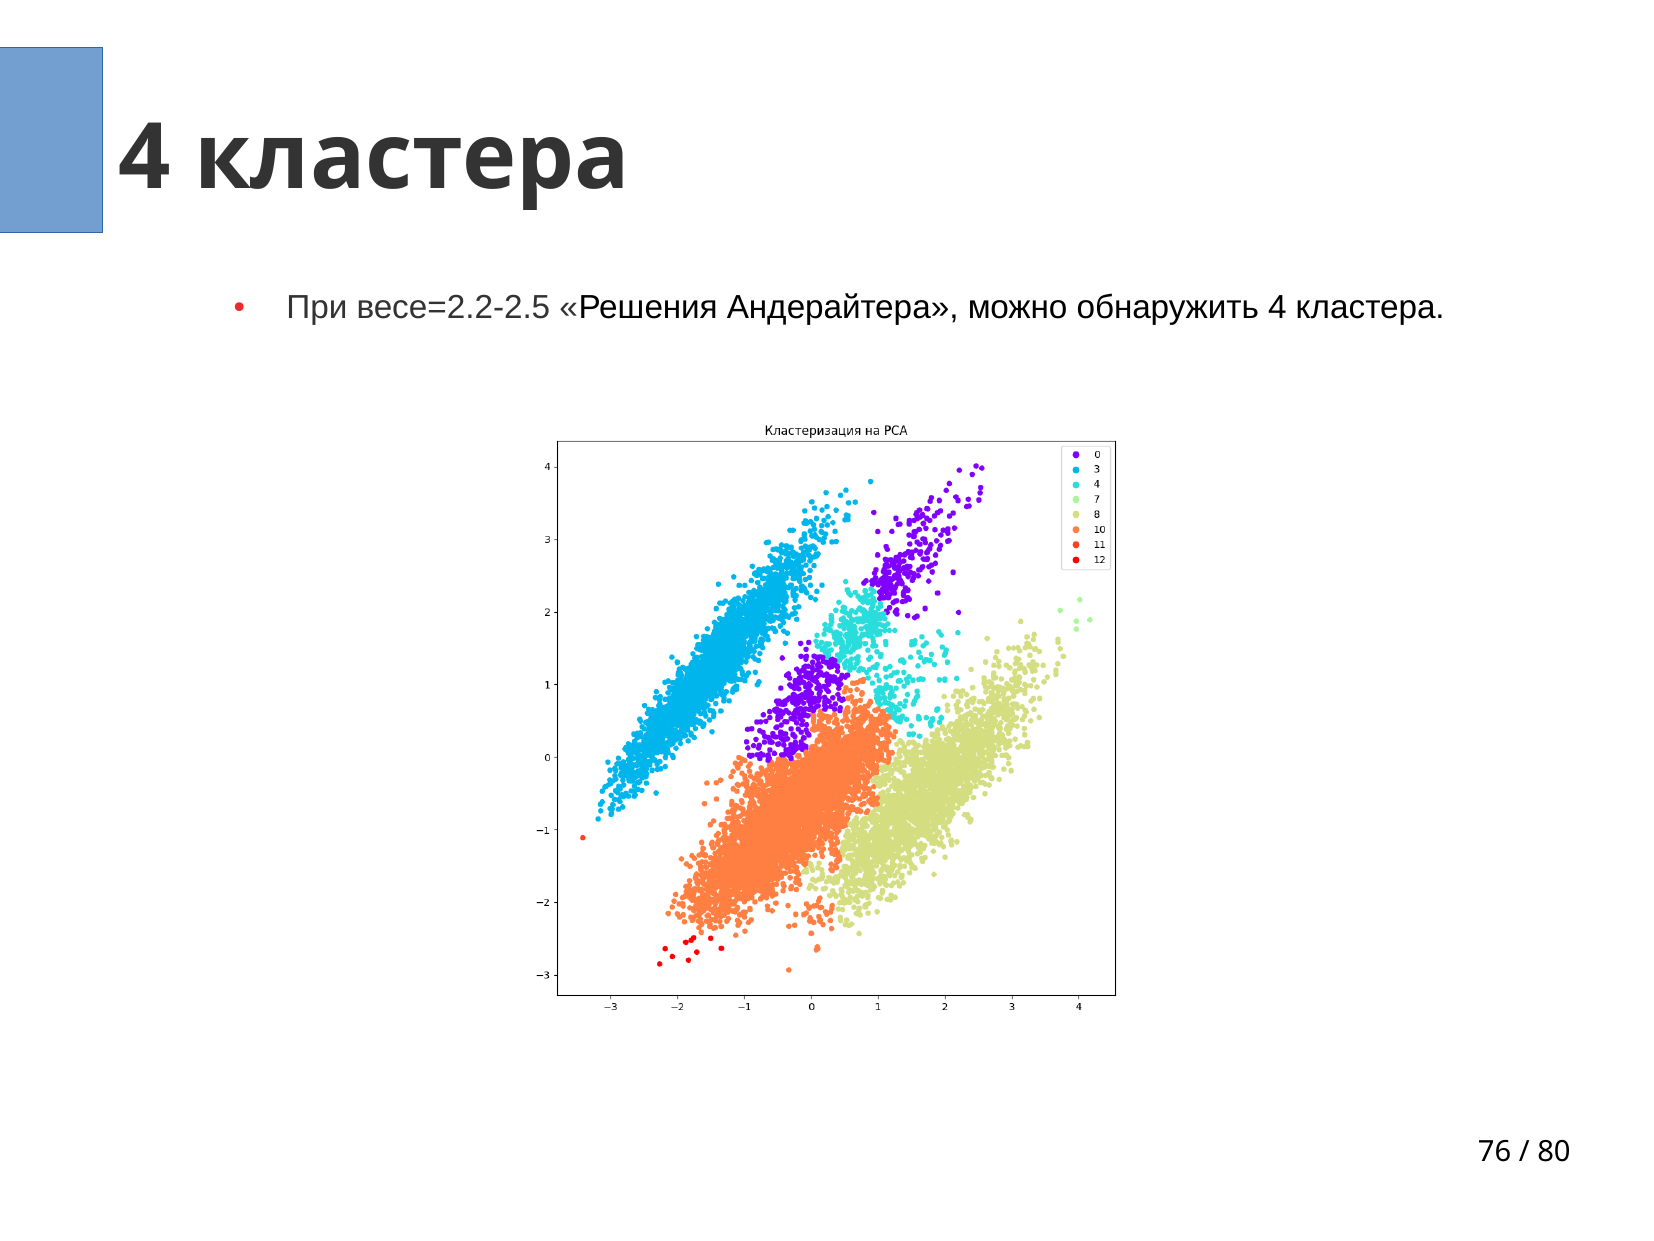

# 4 кластера
При весе=2.2-2.5 «Решения Андерайтера», можно обнаружить 4 кластера.
76